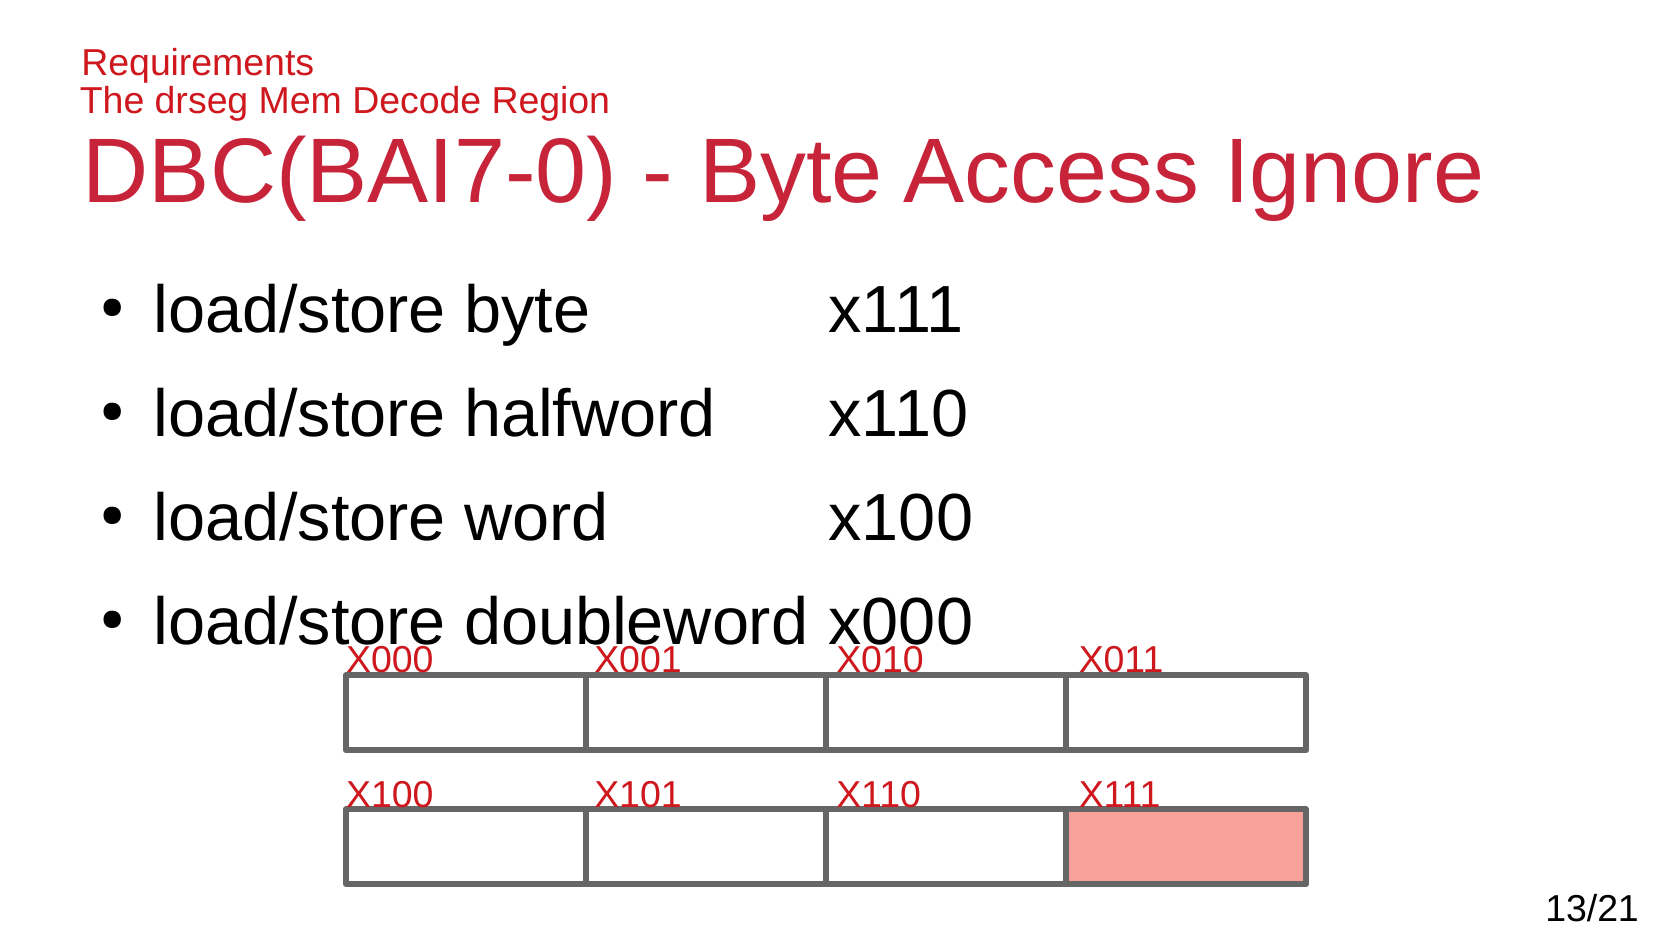

Requirements
The drseg Mem Decode Region
# DBC(BAI7-0) - Byte Access Ignore
load/store byte 			x111
load/store halfword 		x110
load/store word			x100
load/store doubleword	x000
X000
X001
X010
X011
X100
X101
X110
X111